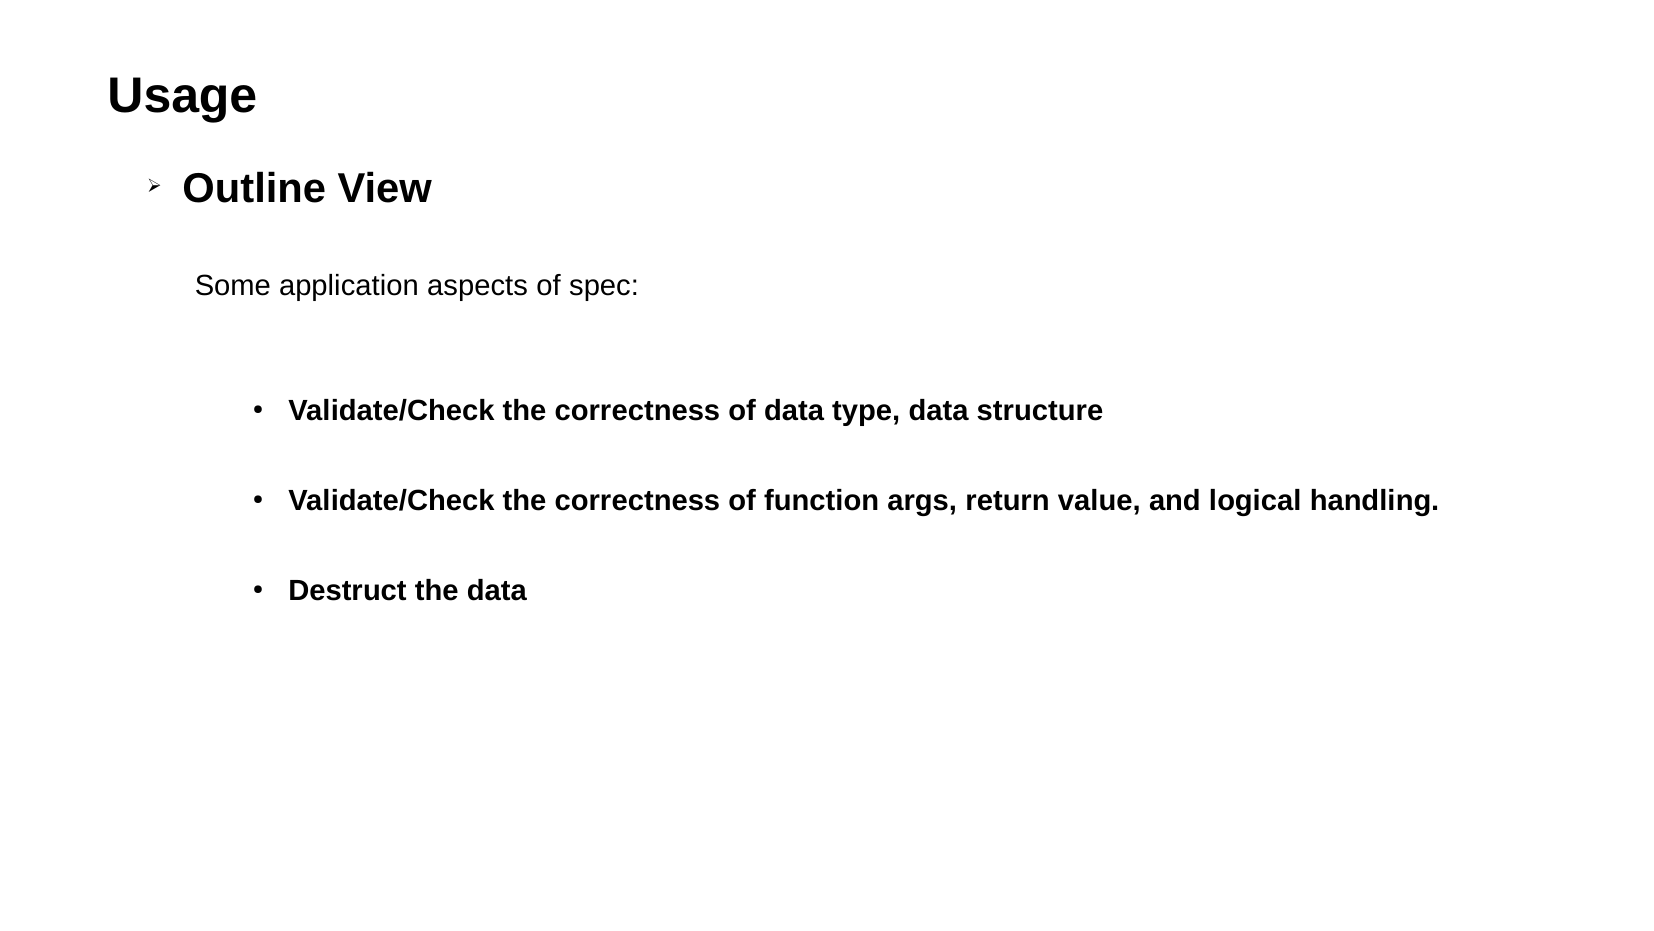

Usage
Outline View
Some application aspects of spec:
Validate/Check the correctness of data type, data structure
Validate/Check the correctness of function args, return value, and logical handling.
Destruct the data